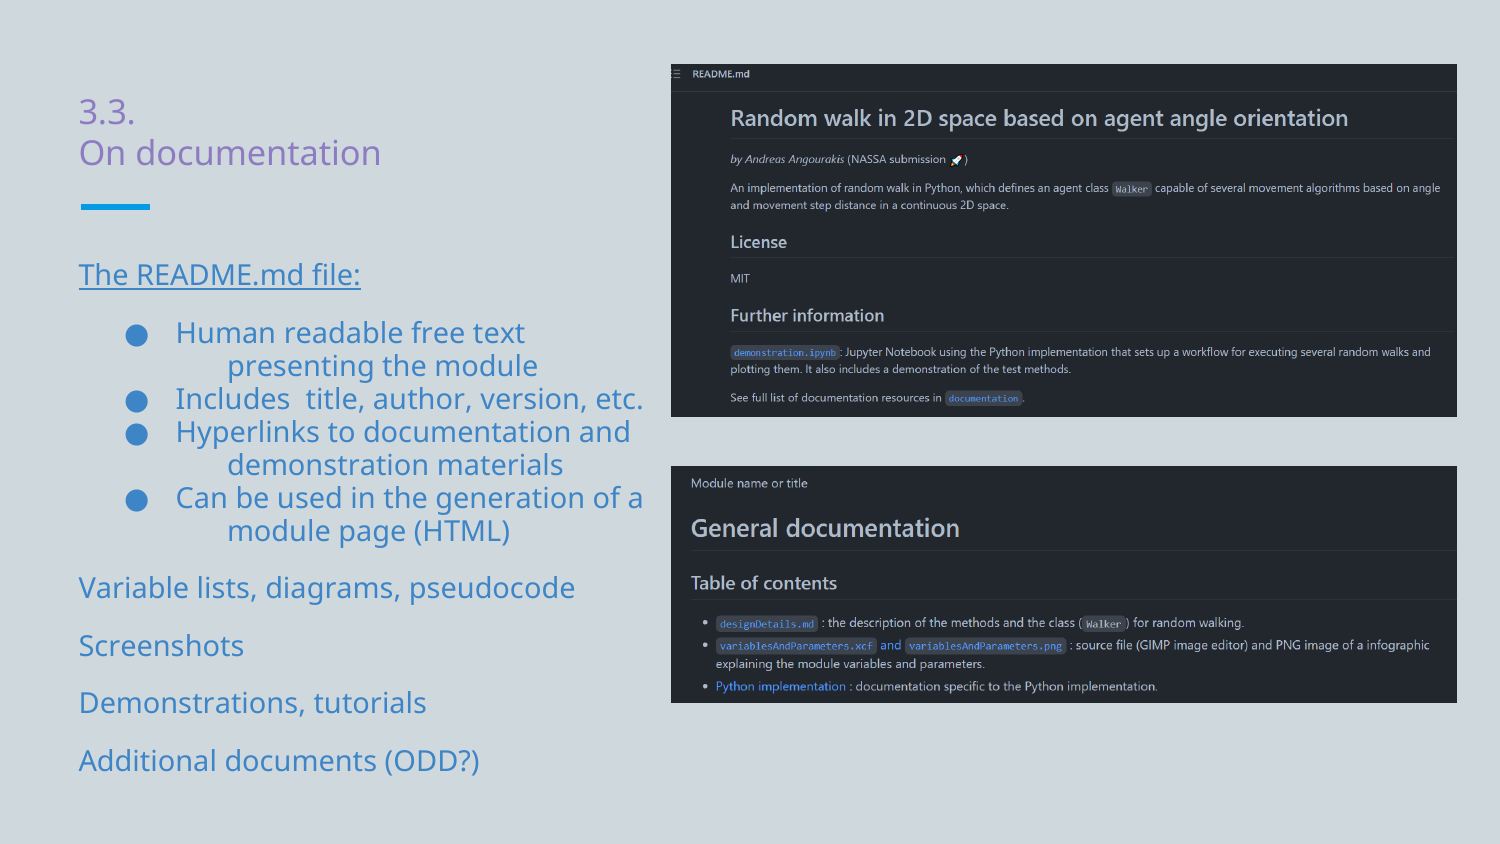

# 3.3.
On documentation
The README.md file:
Human readable free text presenting the module
Includes title, author, version, etc.
Hyperlinks to documentation and demonstration materials
Can be used in the generation of a module page (HTML)
Variable lists, diagrams, pseudocode
Screenshots
Demonstrations, tutorials
Additional documents (ODD?)